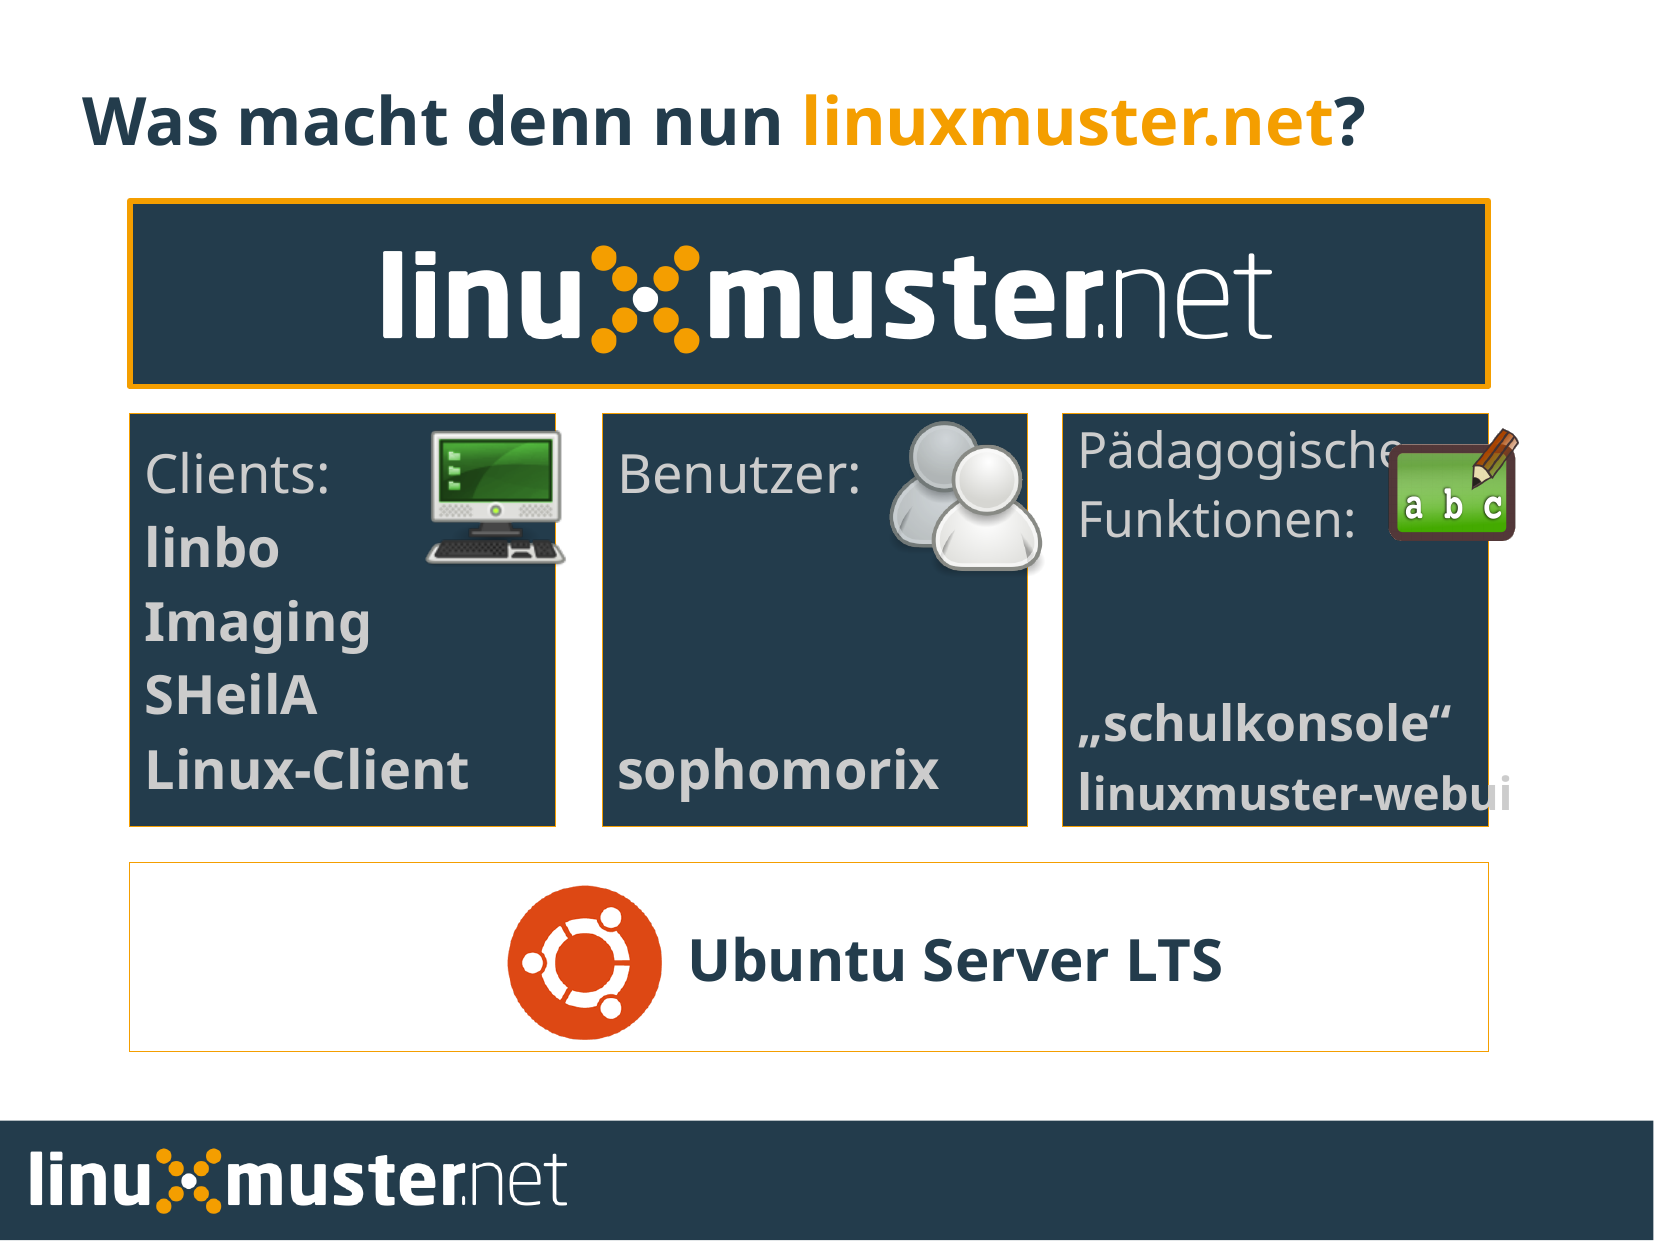

# Was macht denn nun linuxmuster.net?
Clients:
linbo
Imaging
SHeilA
Linux-Client
Benutzer:
sophomorix
Pädagogische
Funktionen:
„schulkonsole“
linuxmuster-webui
Ubuntu Server LTS